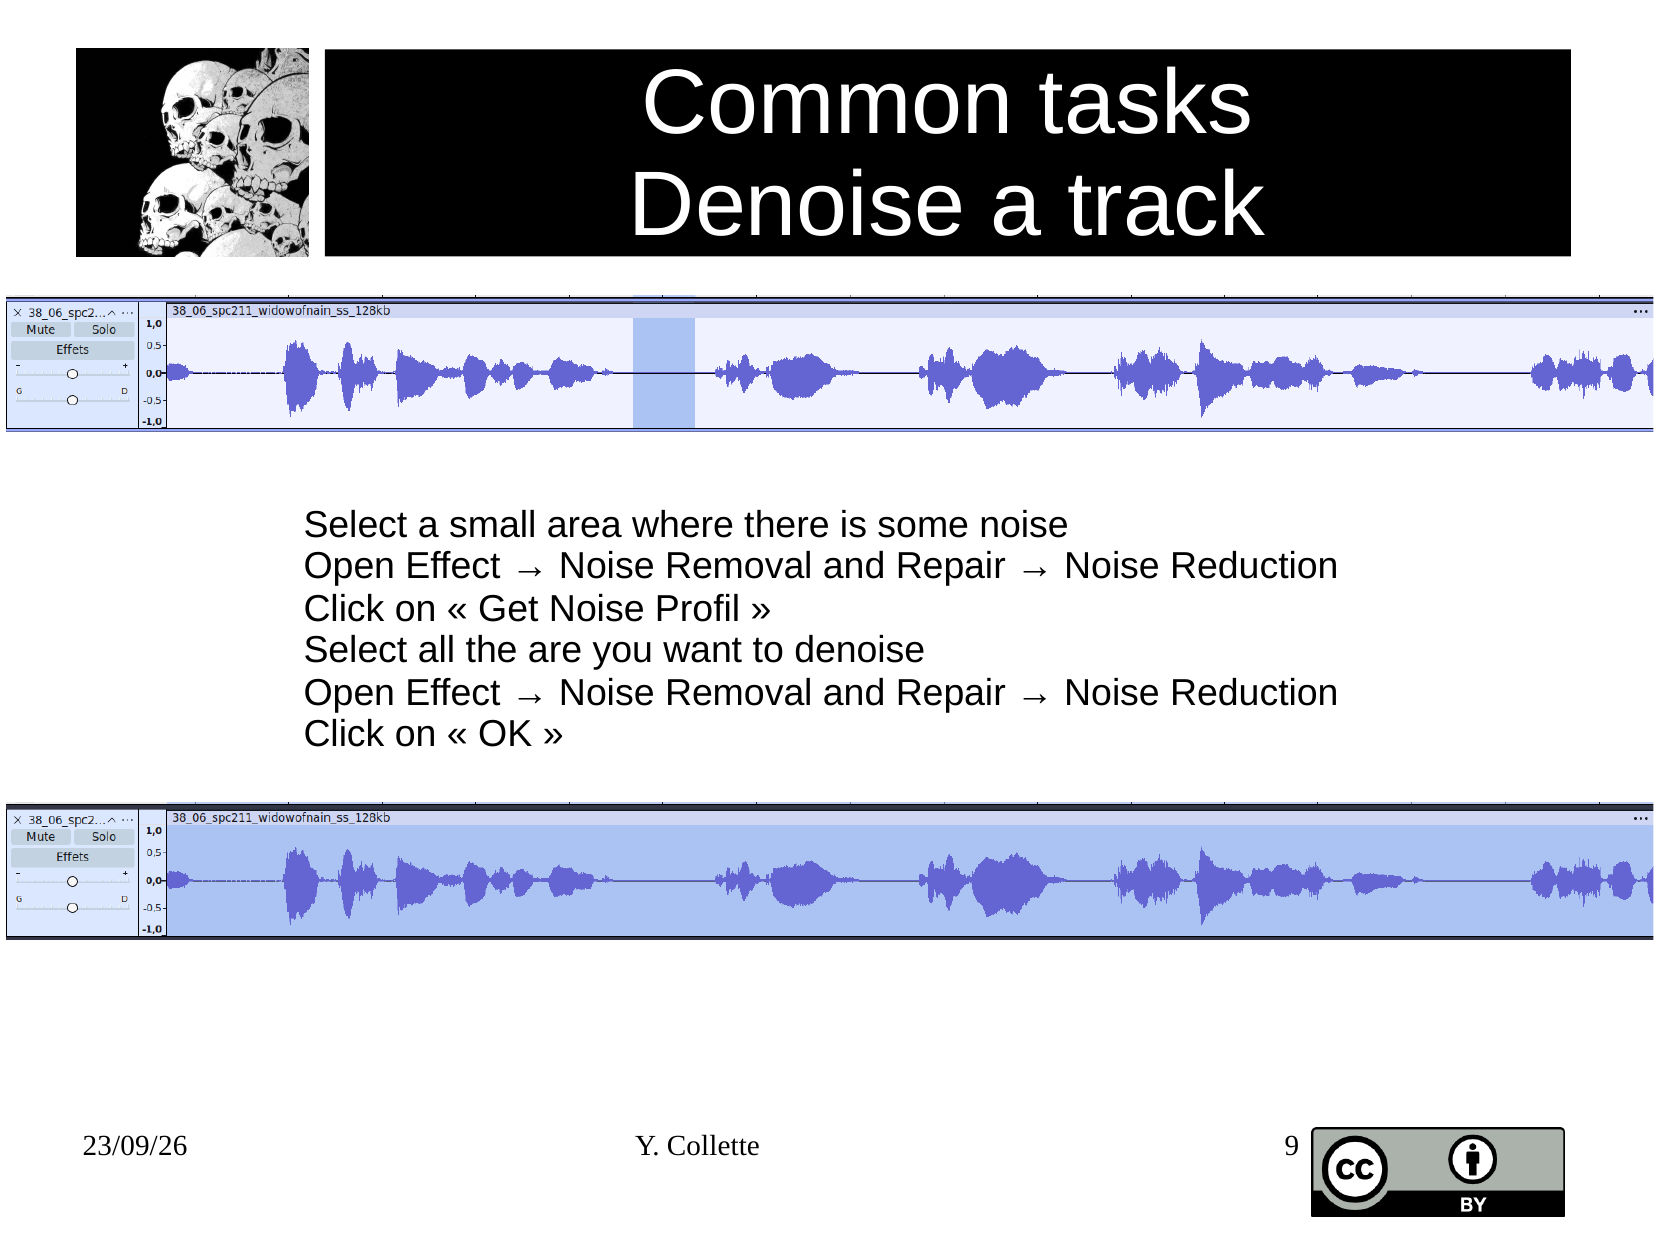

# Common tasks Denoise a track
Select a small area where there is some noise
Open Effect → Noise Removal and Repair → Noise Reduction
Click on « Get Noise Profil »
Select all the are you want to denoise
Open Effect → Noise Removal and Repair → Noise Reduction
Click on « OK »
Y. Collette
9